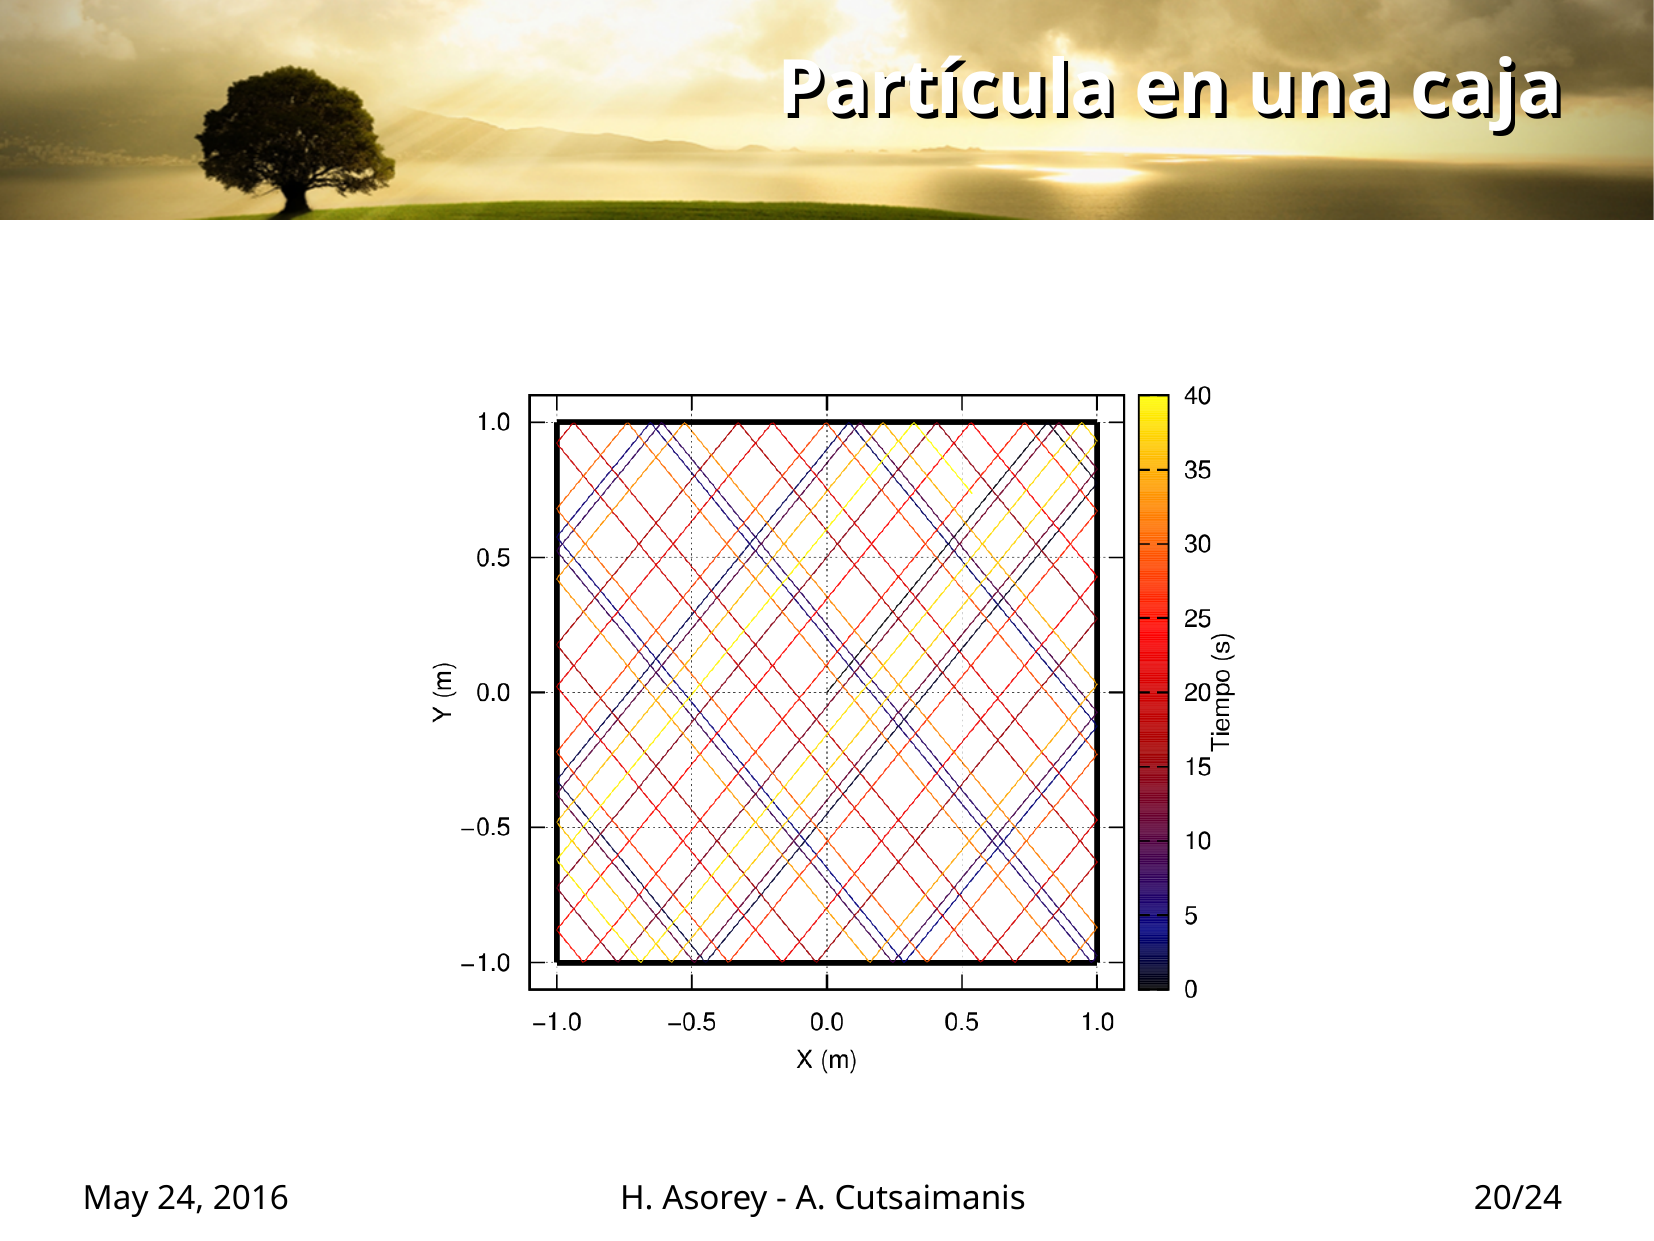

# Partícula en una caja
May 24, 2016
H. Asorey - A. Cutsaimanis
20